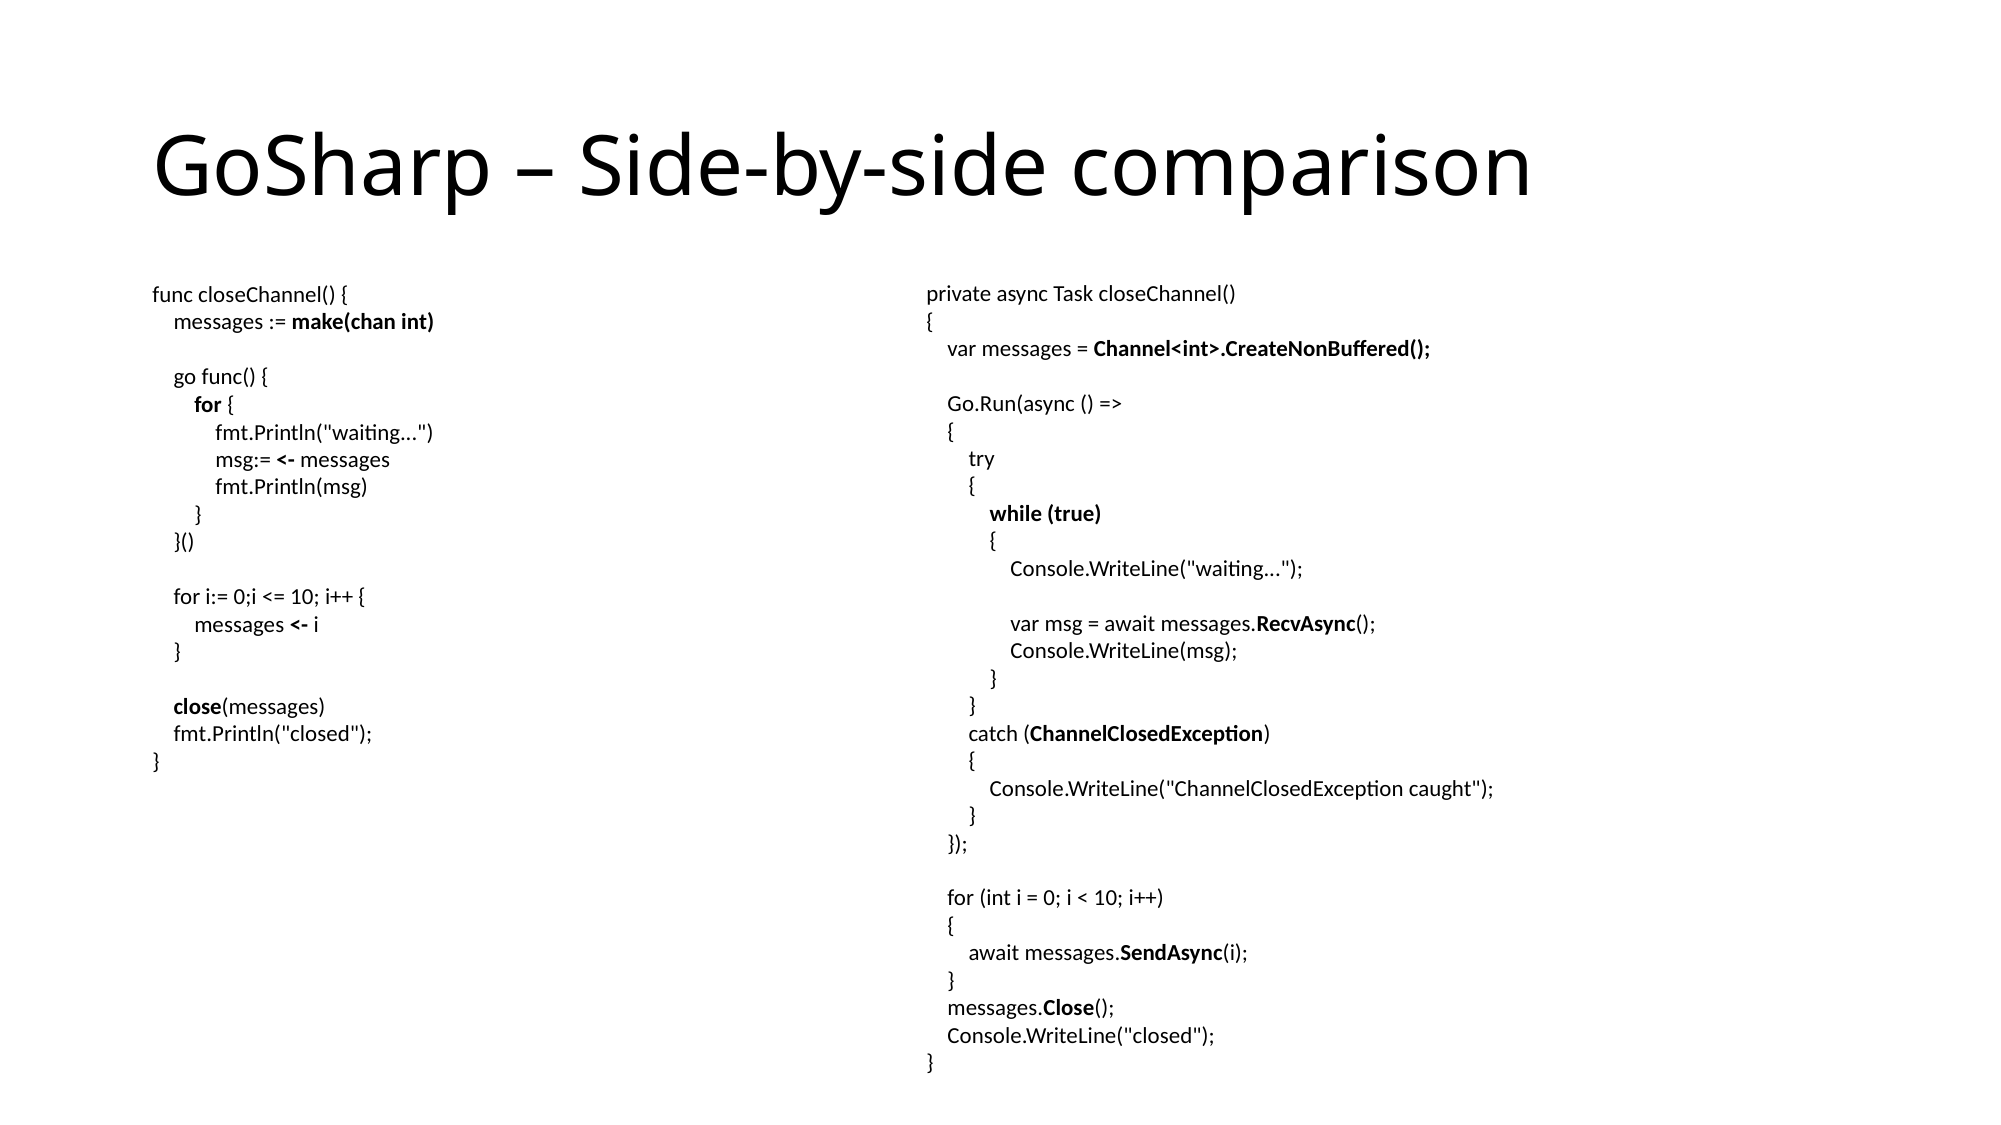

# GoSharp – Side-by-side comparison
private async Task closeChannel()
{
 var messages = Channel<int>.CreateNonBuffered();
 Go.Run(async () =>
 {
 try
 {
 while (true)
 {
 Console.WriteLine("waiting...");
 var msg = await messages.RecvAsync();
 Console.WriteLine(msg);
 }
 }
 catch (ChannelClosedException)
 {
 Console.WriteLine("ChannelClosedException caught");
 }
 });
 for (int i = 0; i < 10; i++)
 {
 await messages.SendAsync(i);
 }
 messages.Close();
 Console.WriteLine("closed");
}
func closeChannel() {
 messages := make(chan int)
 go func() {
 for {
 fmt.Println("waiting...")
 msg:= <- messages
 fmt.Println(msg)
 }
 }()
 for i:= 0;i <= 10; i++ {
 messages <- i
 }
 close(messages)
 fmt.Println("closed");
}